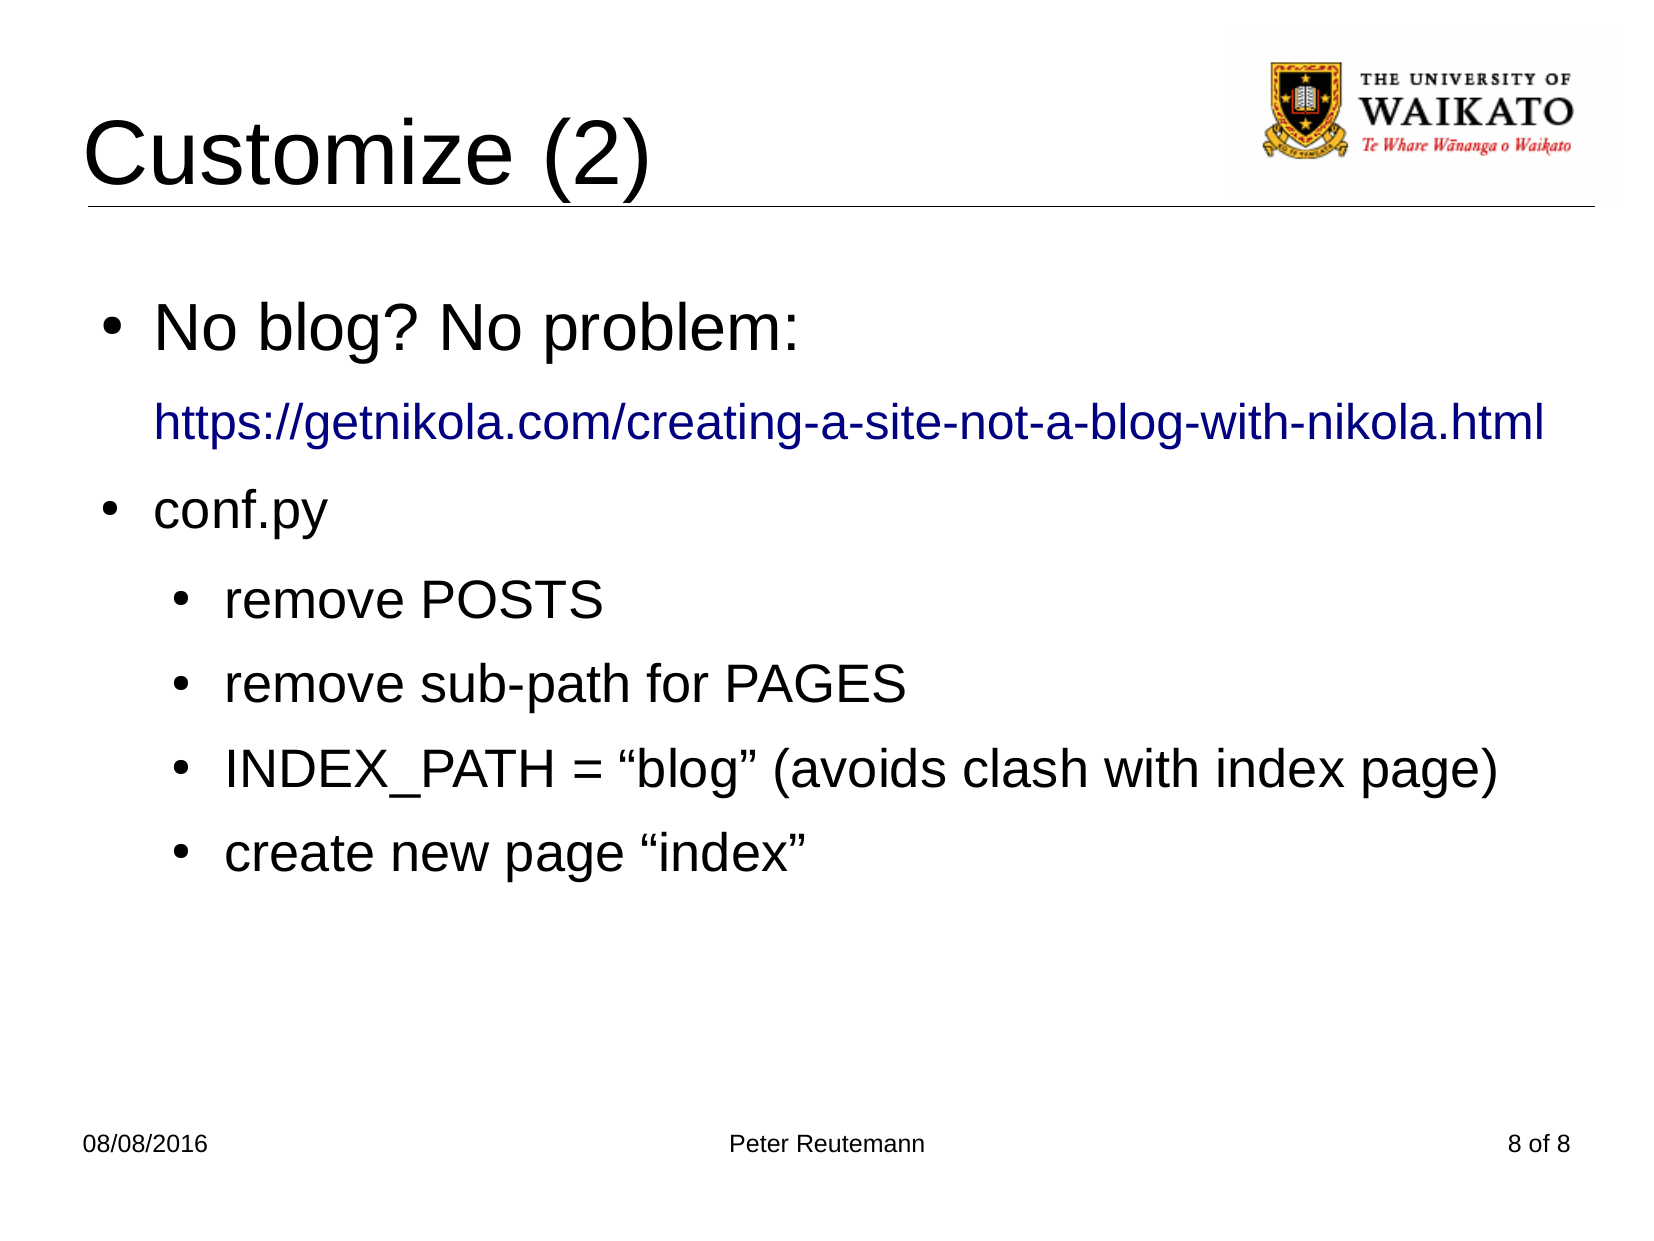

# Customize (2)
No blog? No problem:
https://getnikola.com/creating-a-site-not-a-blog-with-nikola.html
conf.py
remove POSTS
remove sub-path for PAGES
INDEX_PATH = “blog” (avoids clash with index page)
create new page “index”
08/08/2016
Peter Reutemann
8